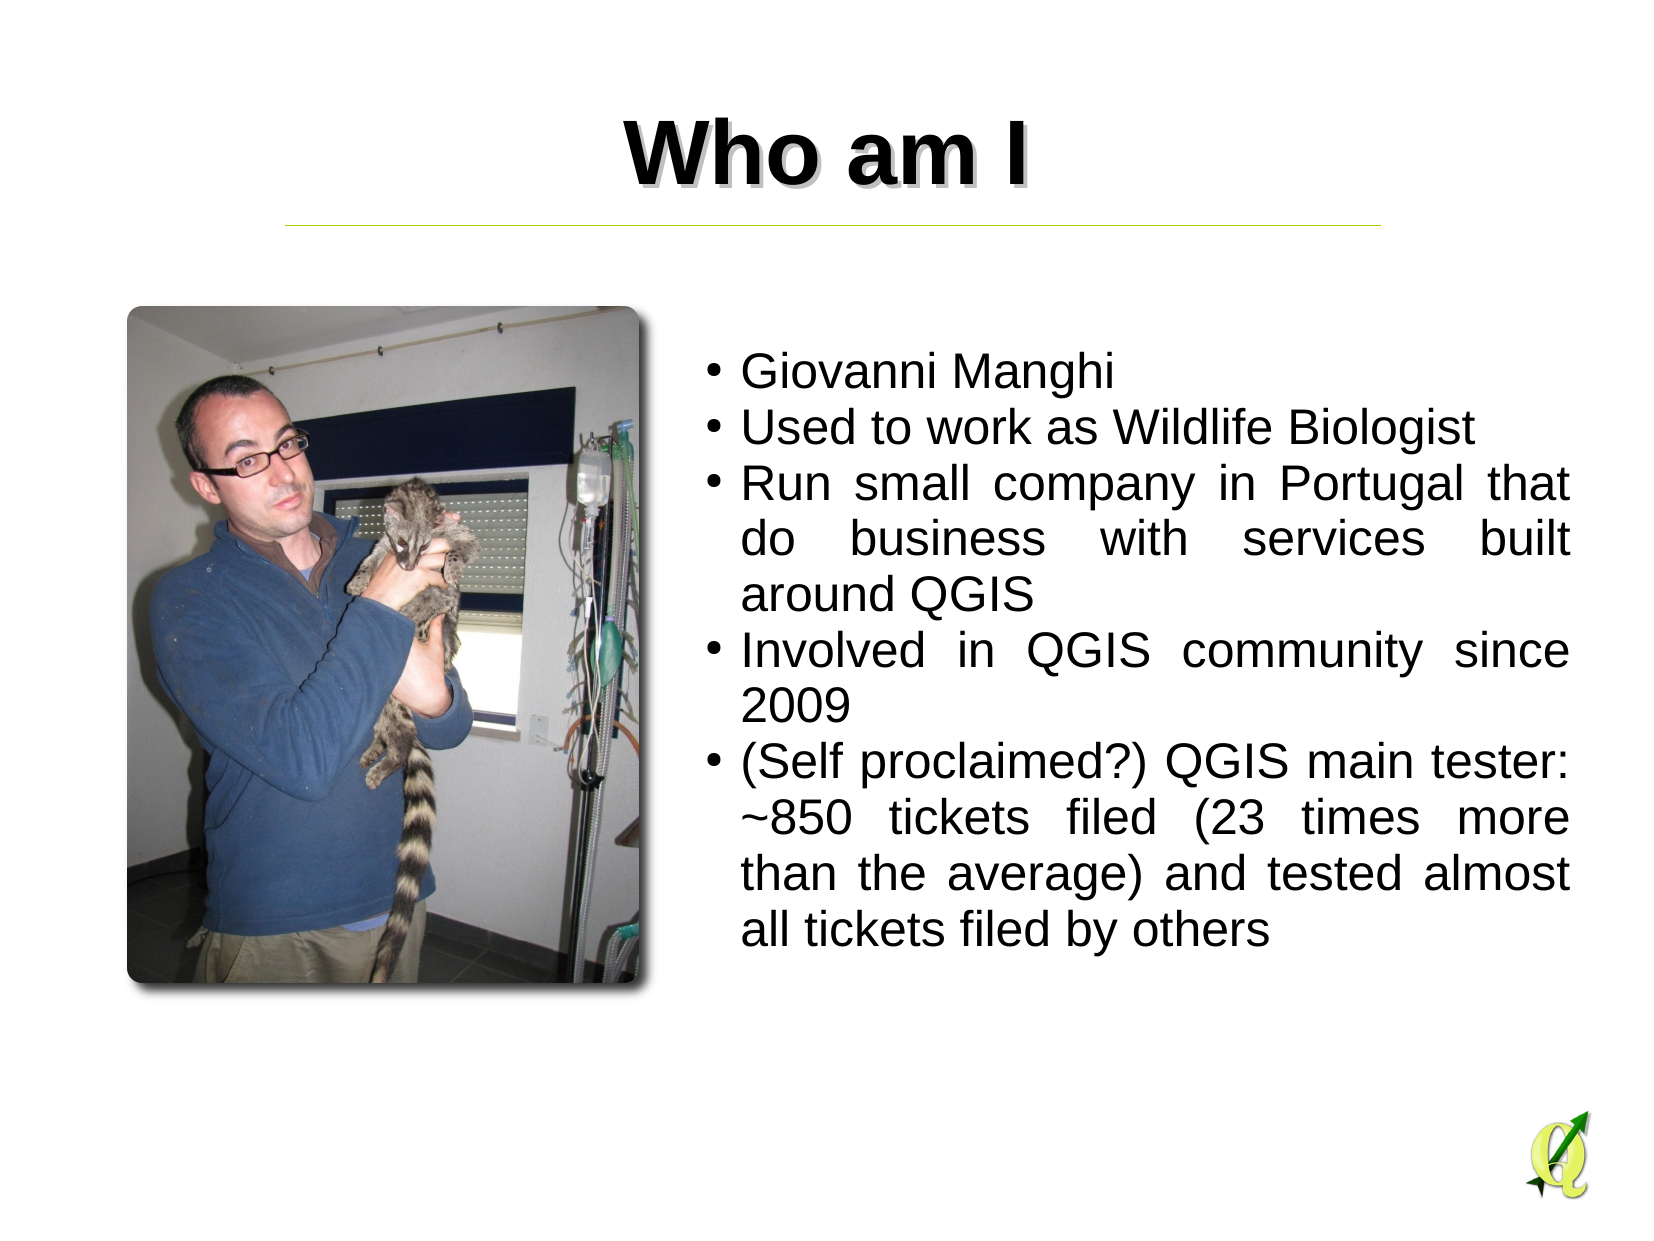

# Who am I
Giovanni Manghi
Used to work as Wildlife Biologist
Run small company in Portugal that do business with services built around QGIS
Involved in QGIS community since 2009
(Self proclaimed?) QGIS main tester: ~850 tickets filed (23 times more than the average) and tested almost all tickets filed by others